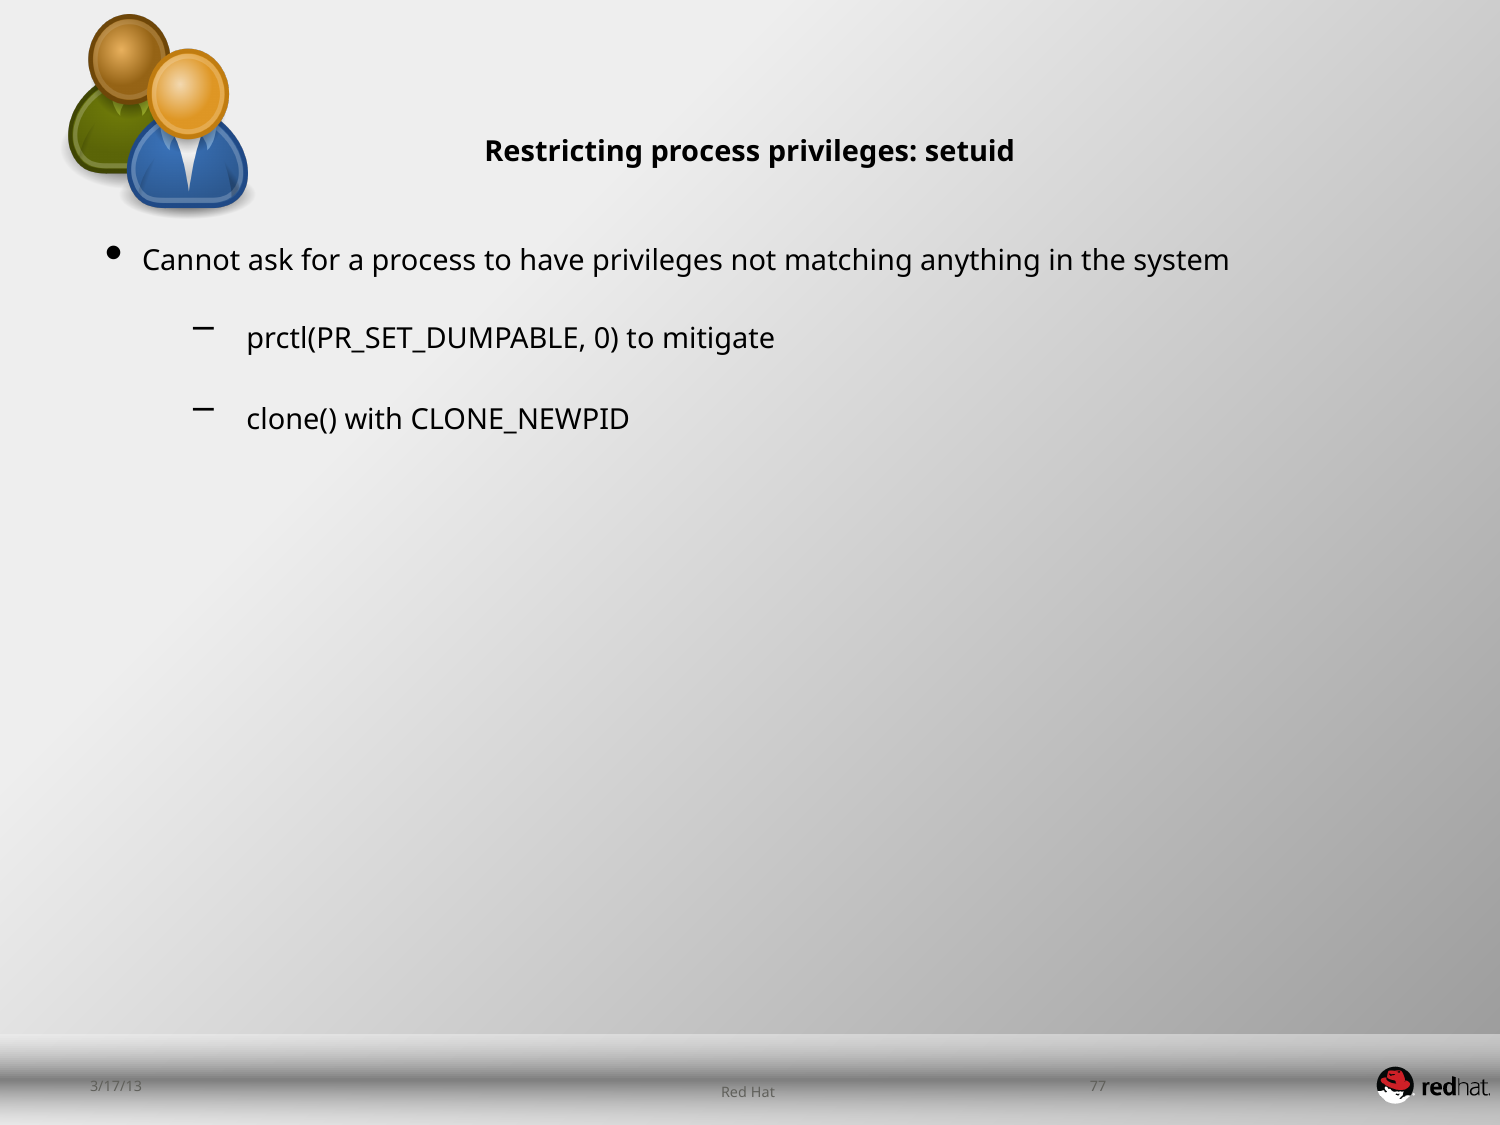

# Restricting process privileges: setuid
Cannot ask for a process to have privileges not matching anything in the system
prctl(PR_SET_DUMPABLE, 0) to mitigate
clone() with CLONE_NEWPID
3/17/13
Red Hat